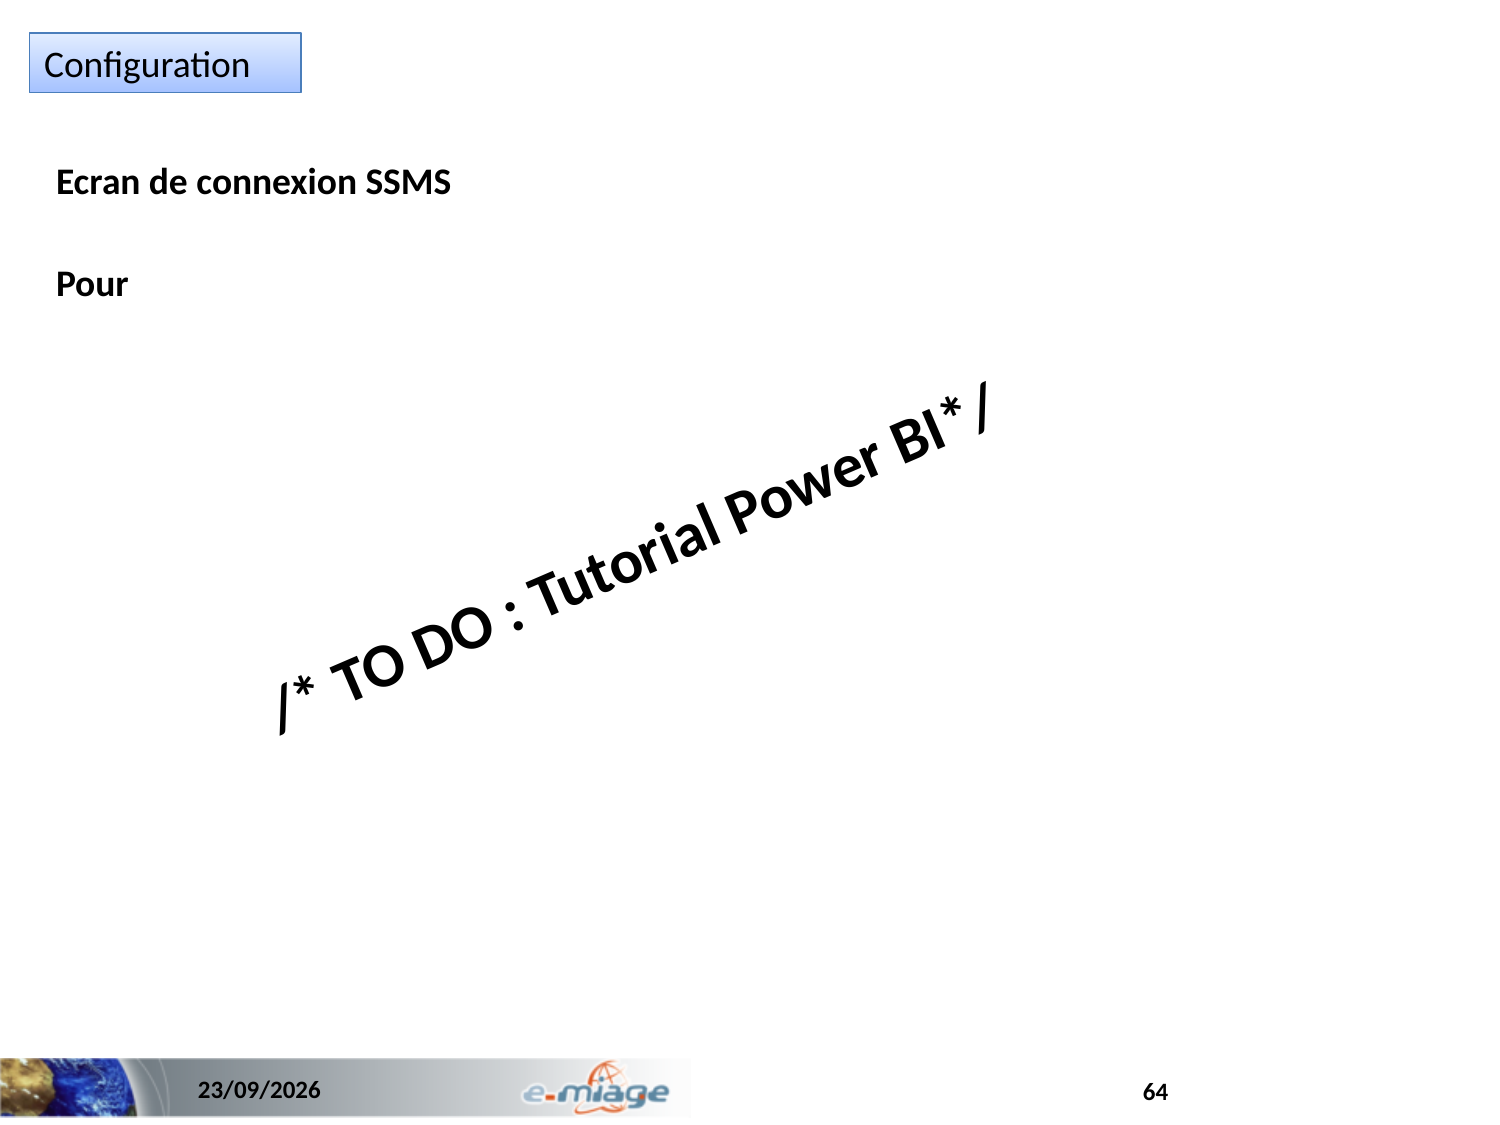

Configuration
Ecran de connexion SSMS
Pour
/* TO DO : Tutorial Power BI*/